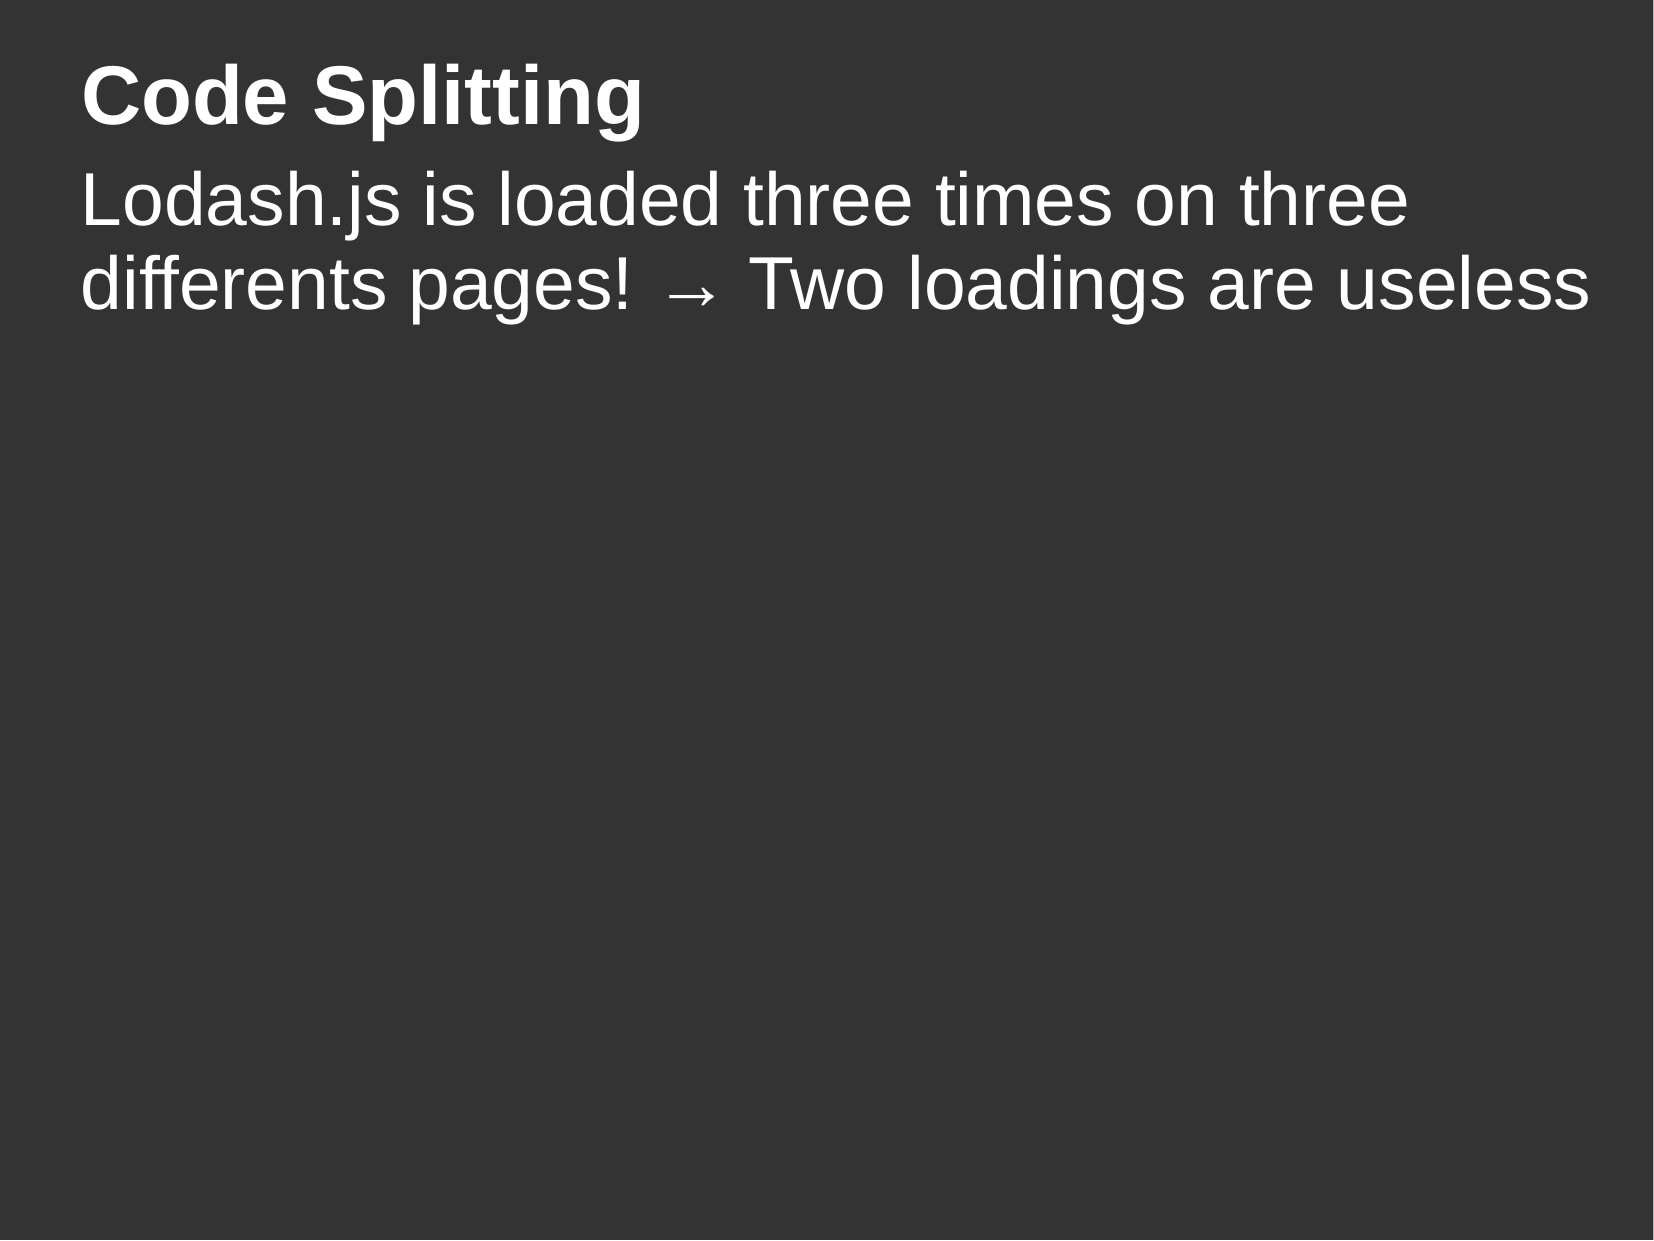

Code Splitting
# Lodash.js is loaded three times on three differents pages! → Two loadings are useless